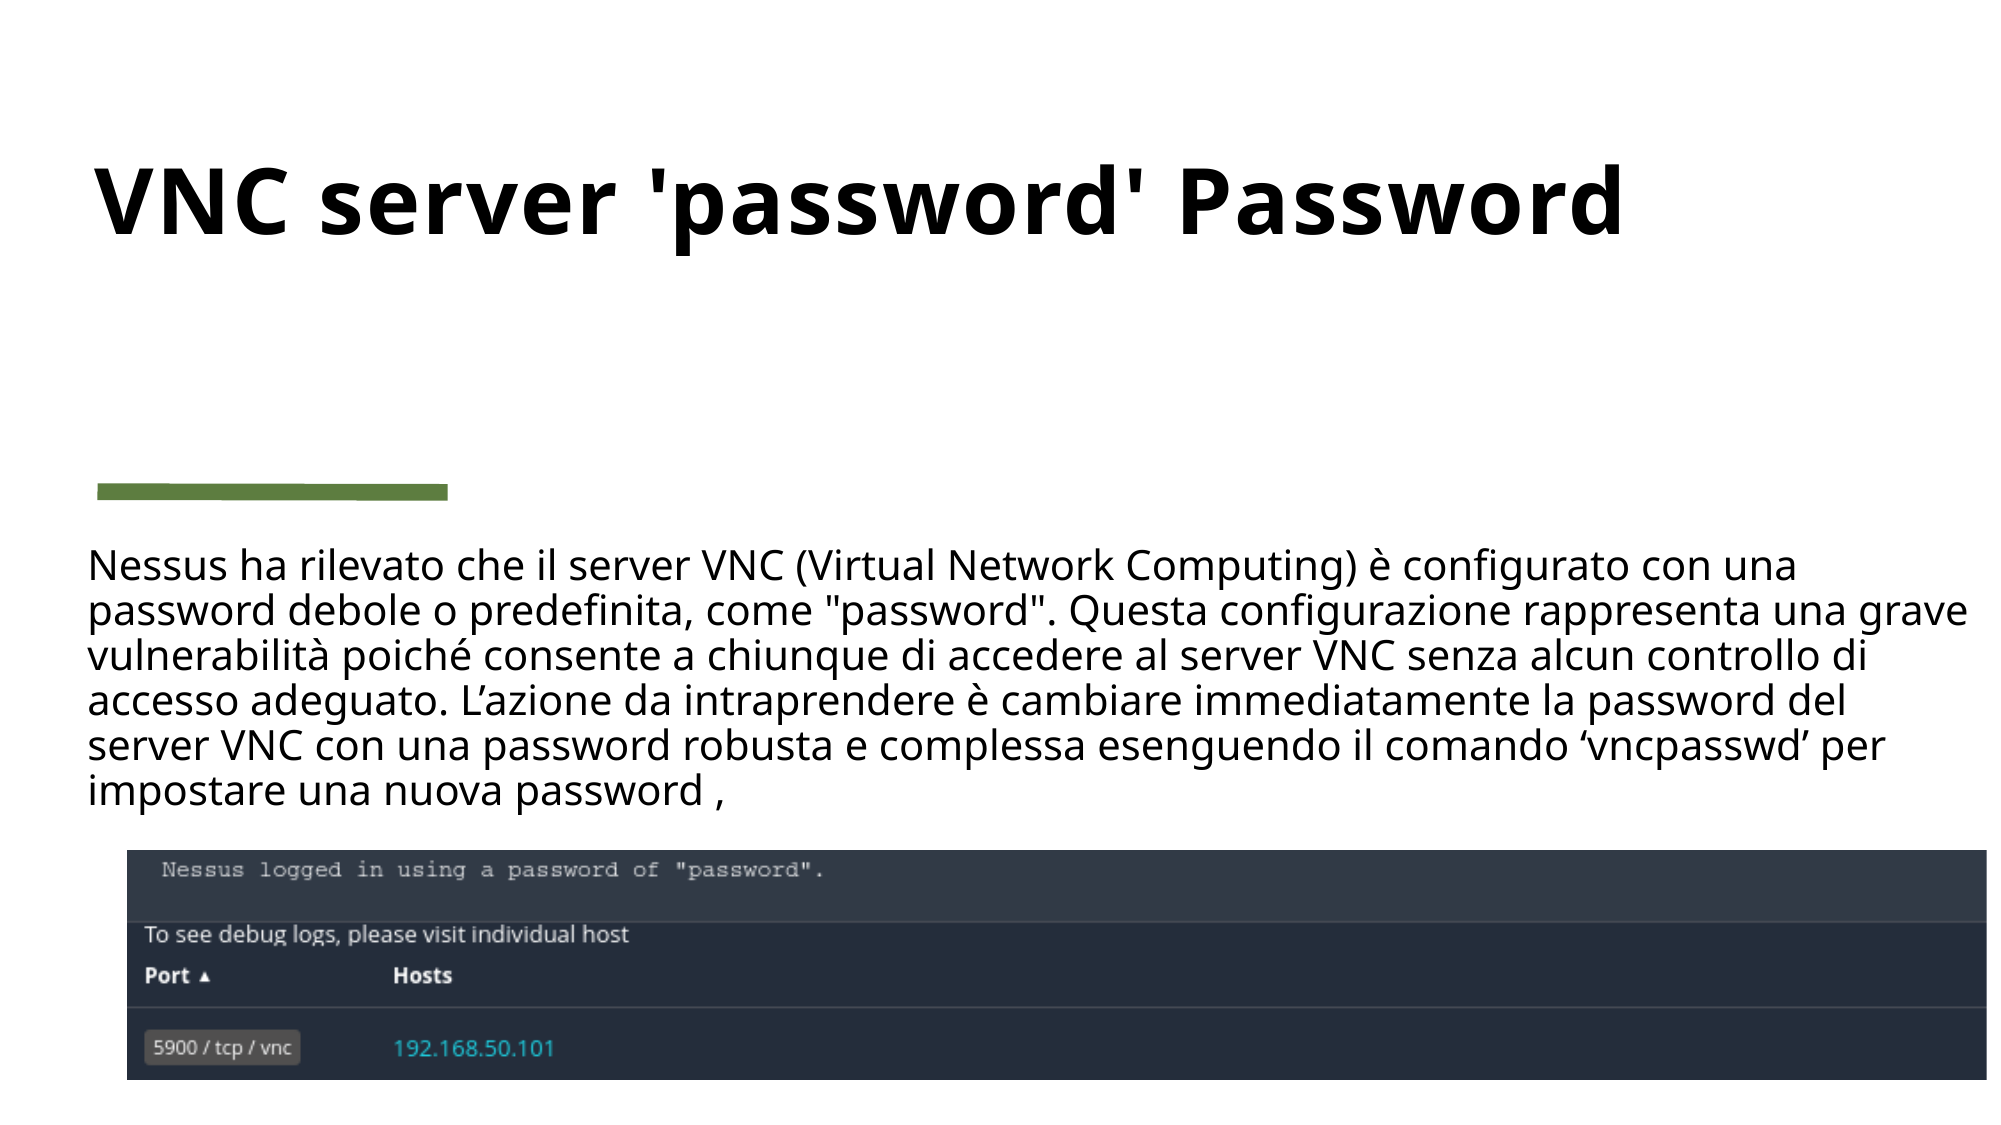

Eseguire il comando vncpasswd per impostare una nuova password:
Eseguire il comando vncpasswd per impostare una nuova password:
# VNC server 'password' Password
Eseguire il comando vncpasswd per impostare una nuova password:
Eseguire il comando vncpasswd per impostare una nuova password:
Nessus ha rilevato che il server VNC (Virtual Network Computing) è configurato con una password debole o predefinita, come "password". Questa configurazione rappresenta una grave vulnerabilità poiché consente a chiunque di accedere al server VNC senza alcun controllo di accesso adeguato. L’azione da intraprendere è cambiare immediatamente la password del server VNC con una password robusta e complessa esenguendo il comando ‘vncpasswd’ per impostare una nuova password ,